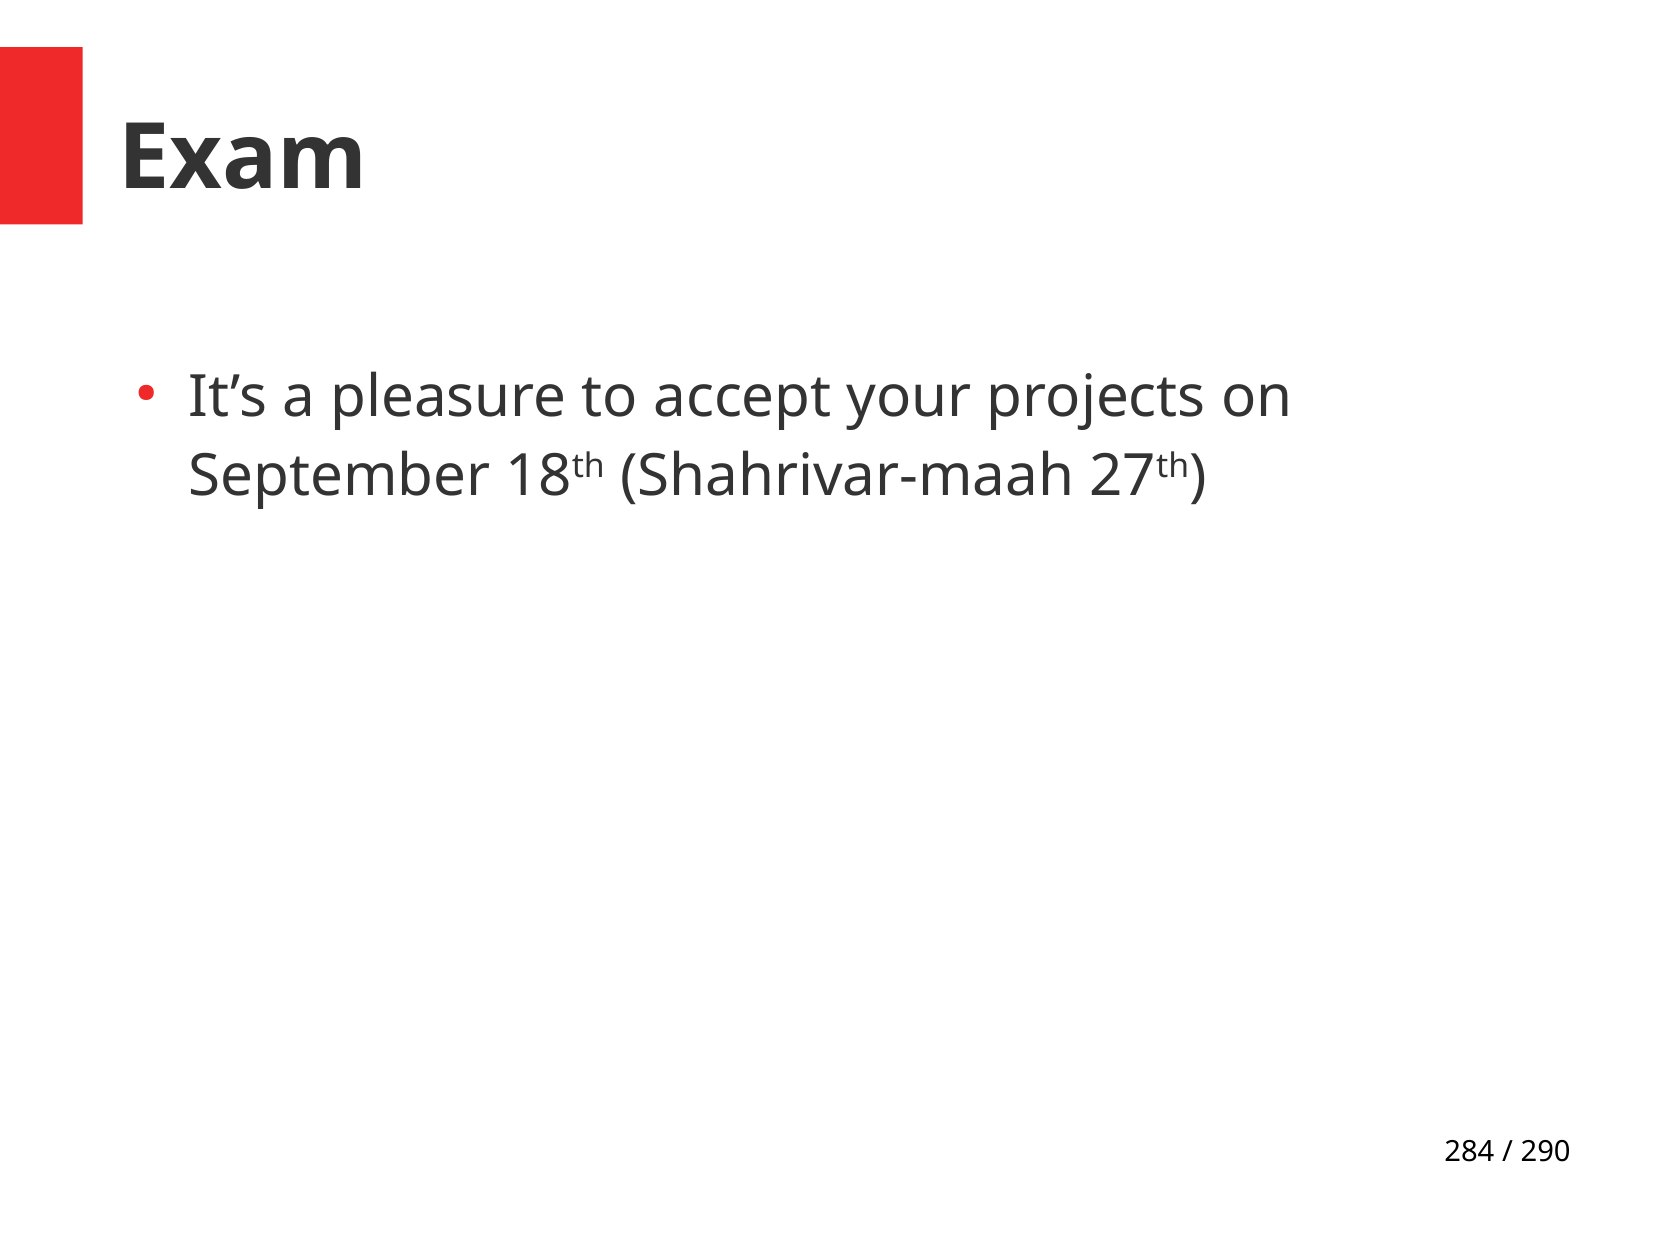

# Exam
It’s a pleasure to accept your projects on September 18th (Shahrivar-maah 27th)
284